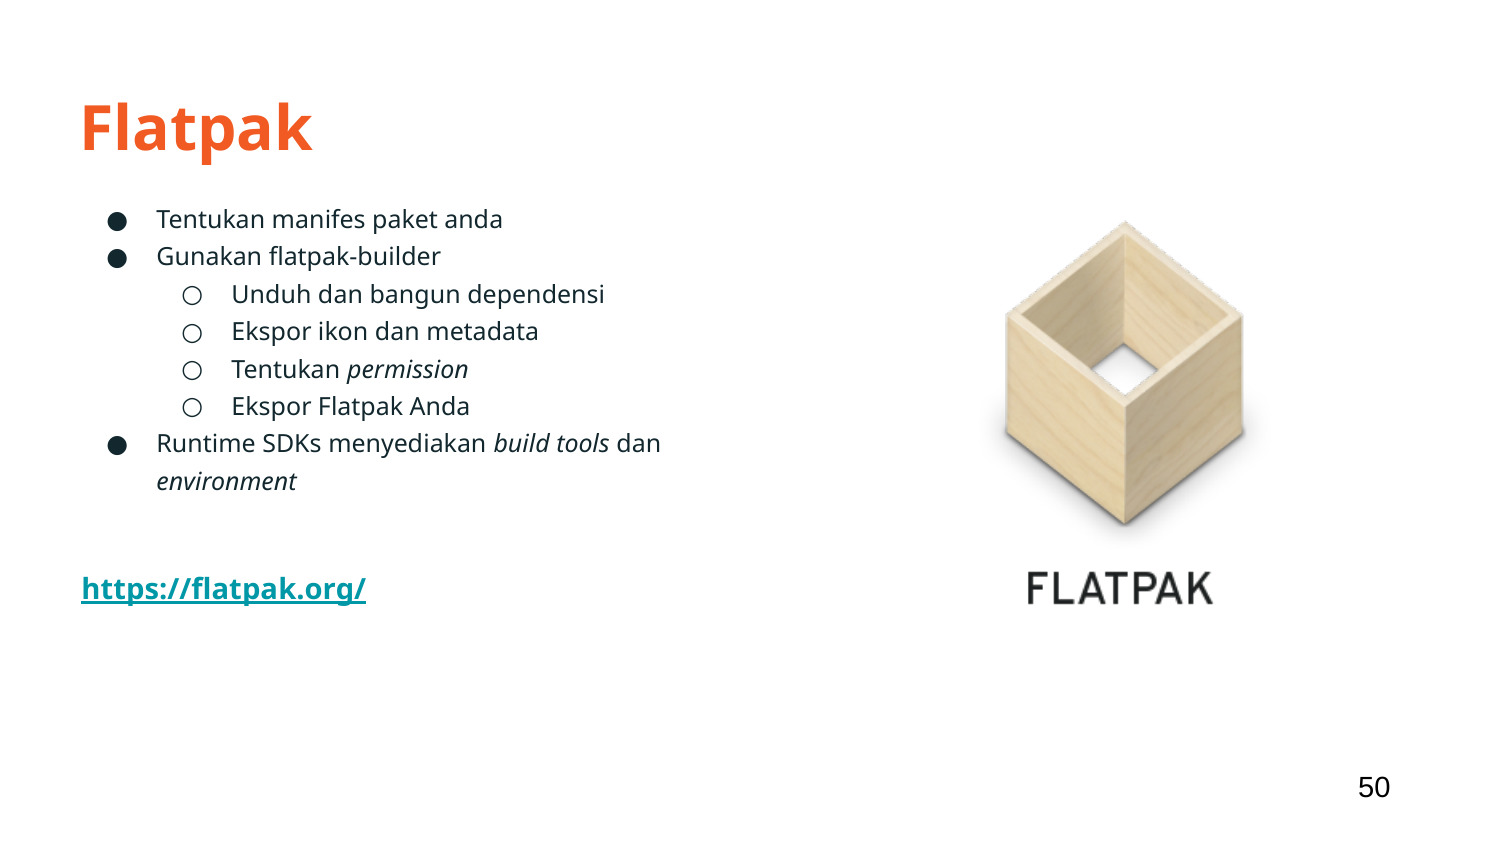

# Flatpak
Tentukan manifes paket anda
Gunakan flatpak-builder
Unduh dan bangun dependensi
Ekspor ikon dan metadata
Tentukan permission
Ekspor Flatpak Anda
Runtime SDKs menyediakan build tools dan environment
https://flatpak.org/